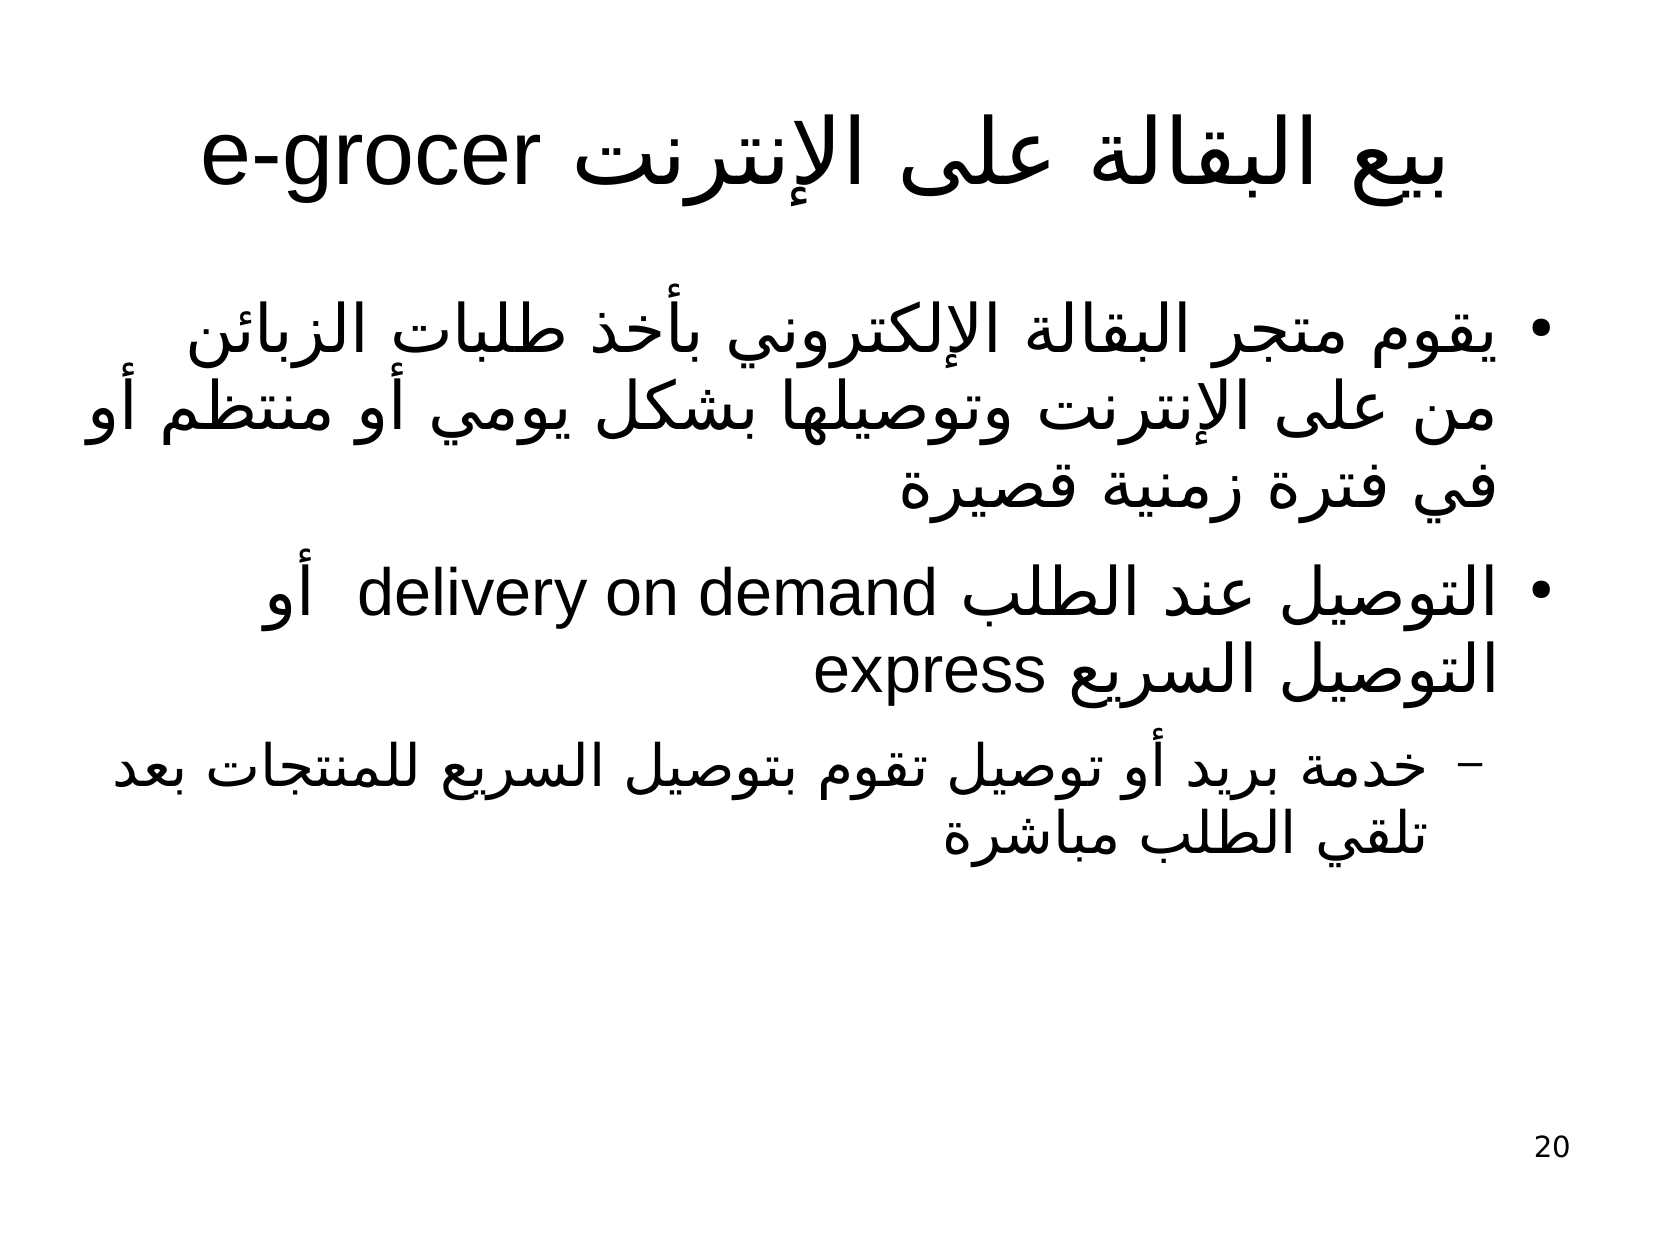

# بيع البقالة على الإنترنت e-grocer
يقوم متجر البقالة الإلكتروني بأخذ طلبات الزبائن من على الإنترنت وتوصيلها بشكل يومي أو منتظم أو في فترة زمنية قصيرة
التوصيل عند الطلب delivery on demand أو التوصيل السريع express
خدمة بريد أو توصيل تقوم بتوصيل السريع للمنتجات بعد تلقي الطلب مباشرة
20